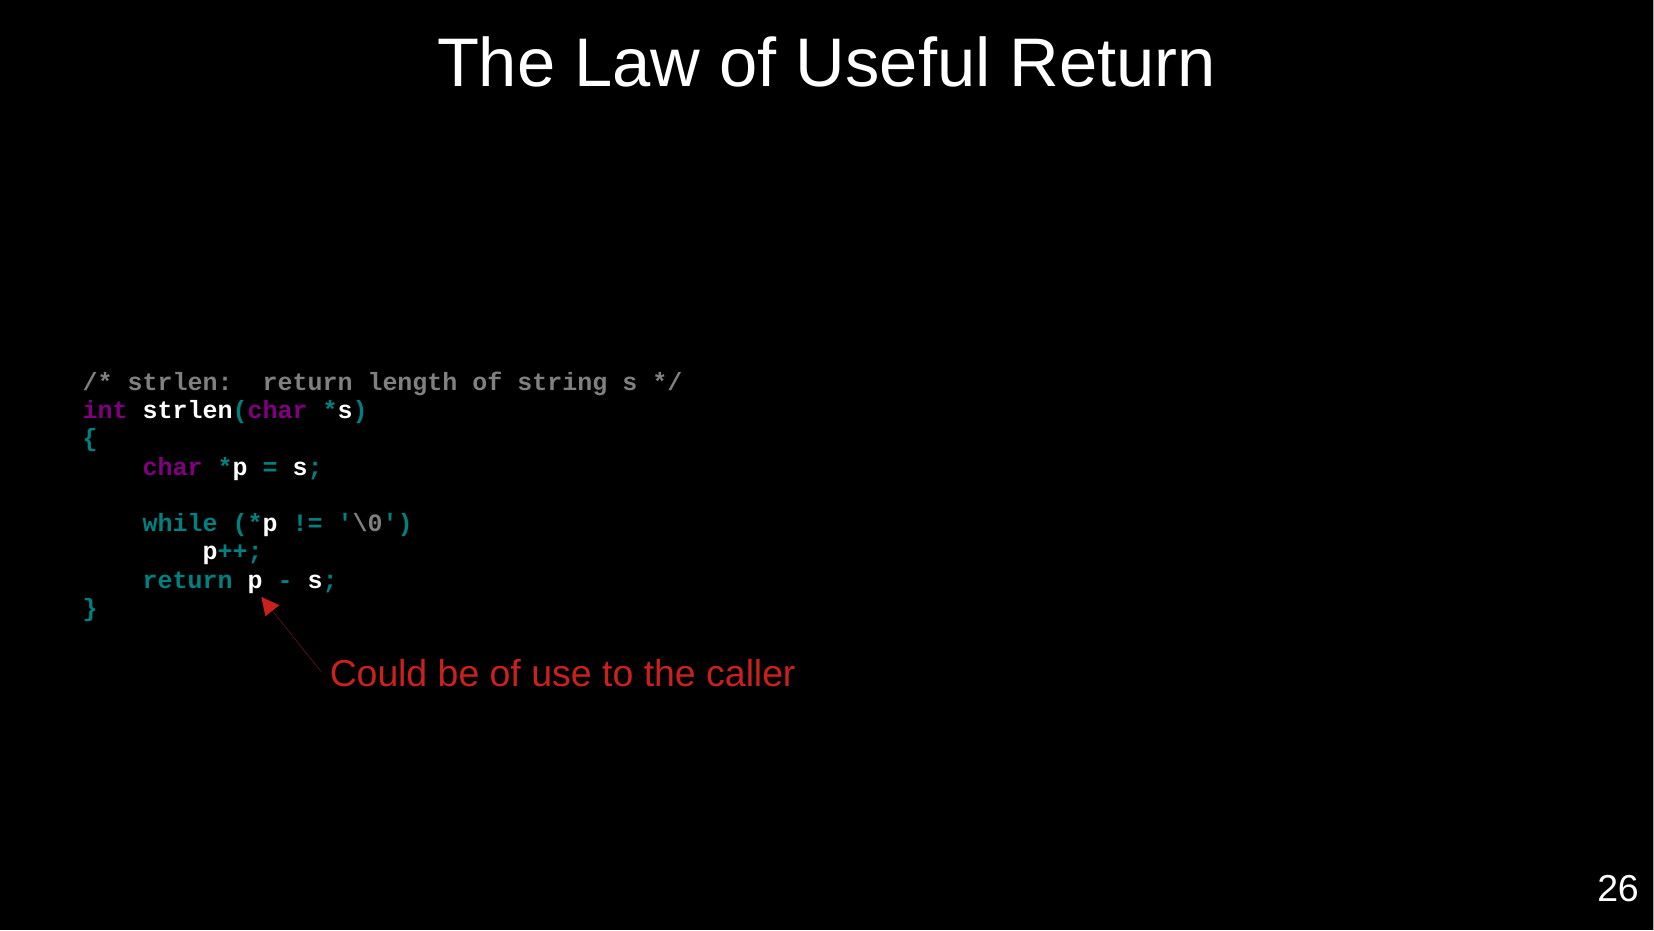

The Law of Useful Return
# /* strlen: return length of string s */
int strlen(char *s)
{
 char *p = s;
 while (*p != '\0')
 p++;
 return p - s;
}
Could be of use to the caller